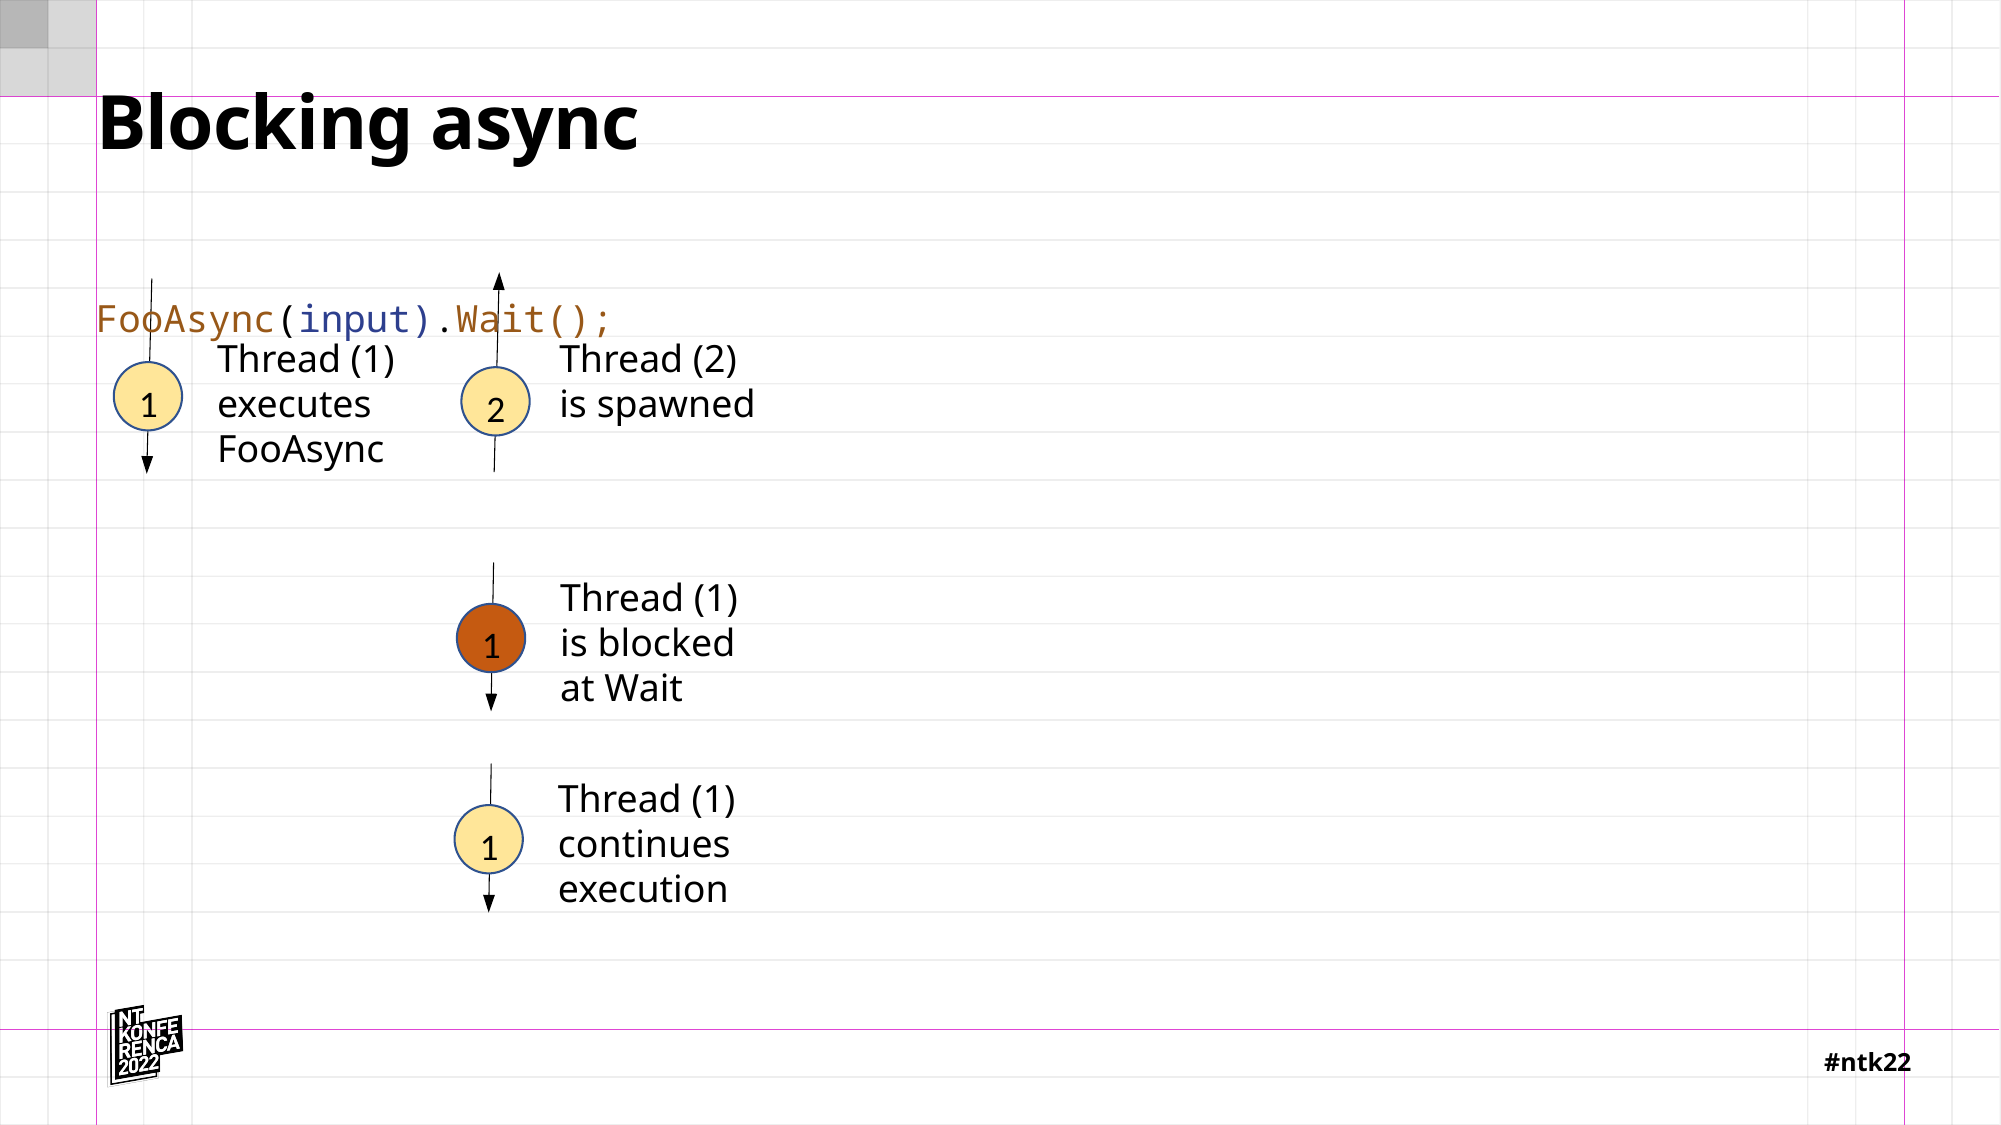

# Blocking async
FooAsync(input).Wait();
Thread (2) is spawned
Thread (1) executes FooAsync
1
2
Thread (1) is blocked at Wait
1
Thread (1) continues execution
1